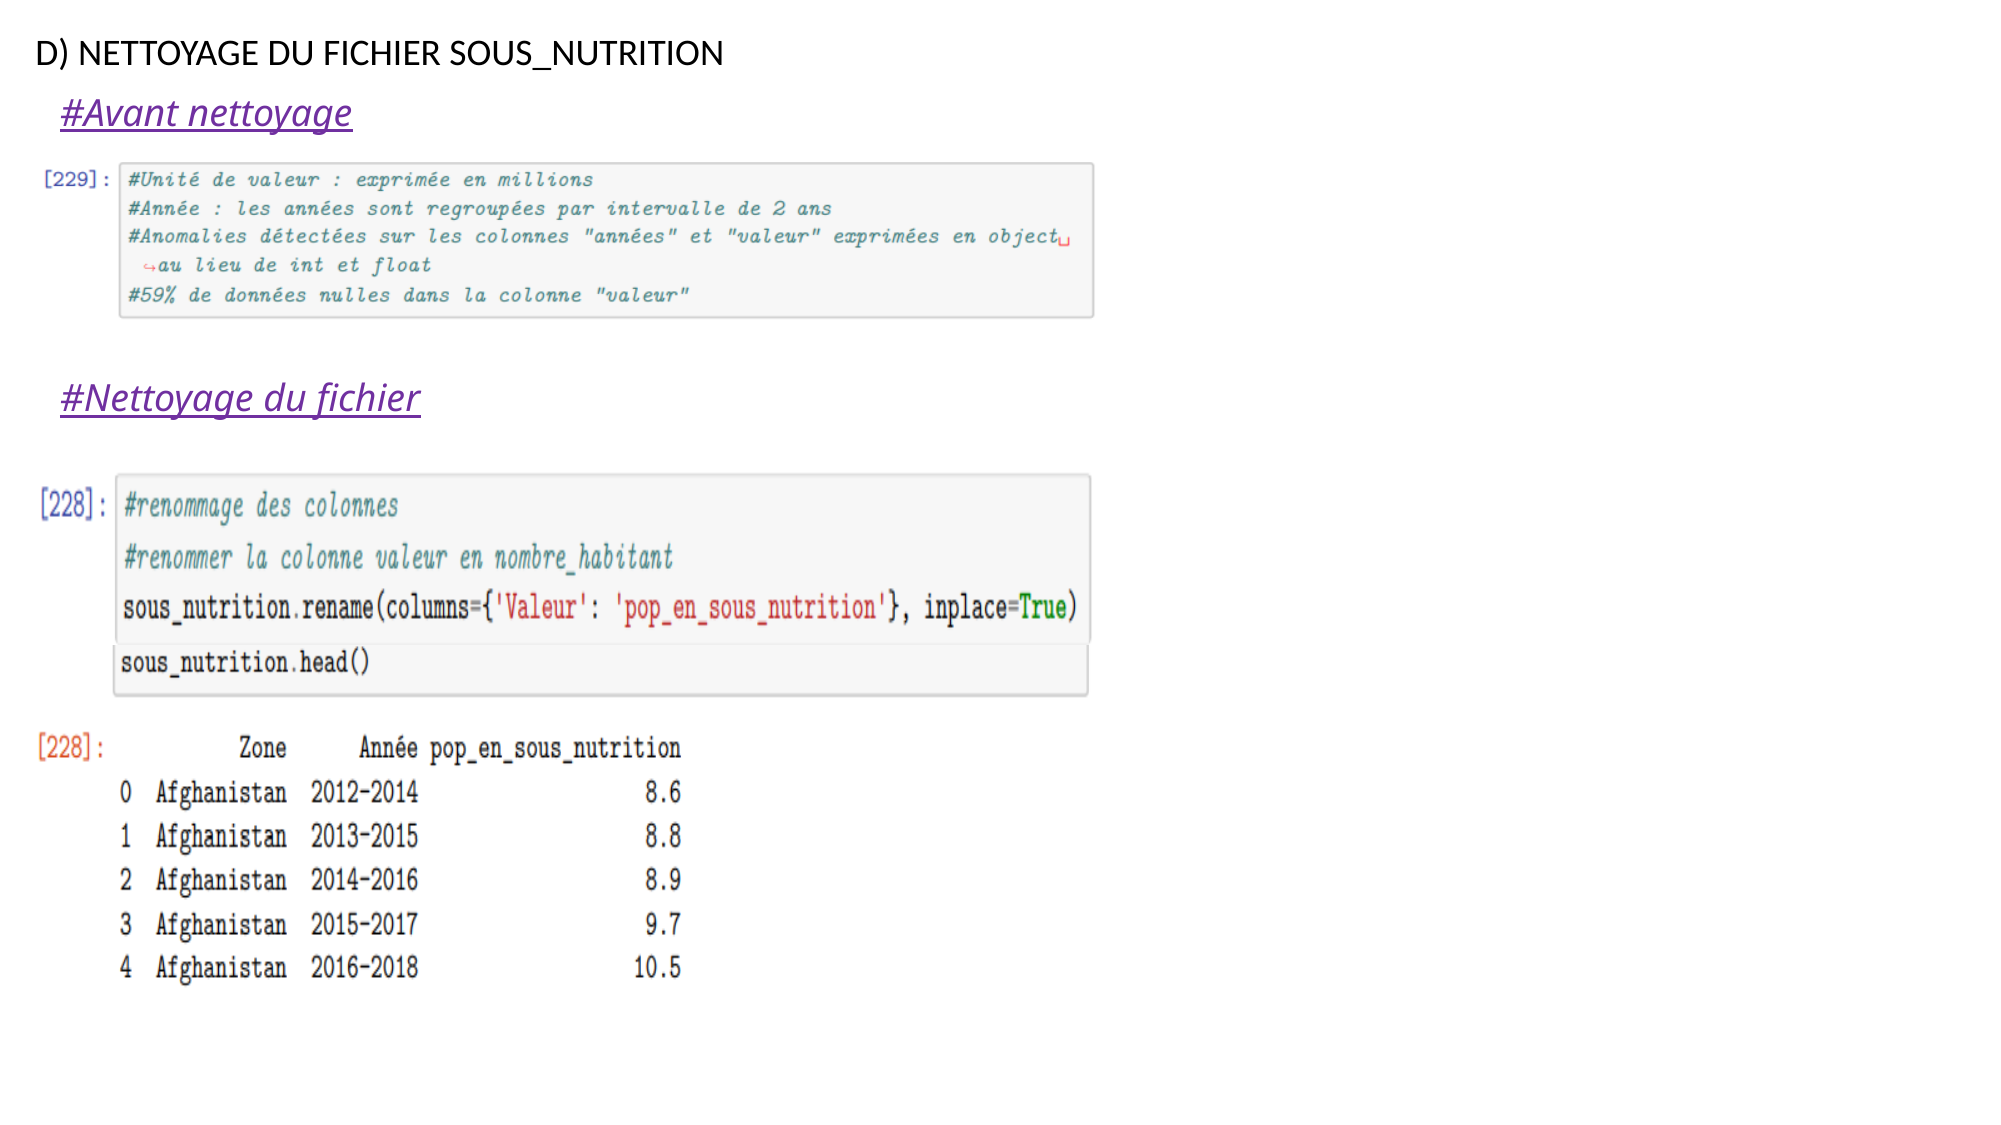

D) NETTOYAGE DU FICHIER SOUS_NUTRITION
#Avant nettoyage
#Nettoyage du fichier